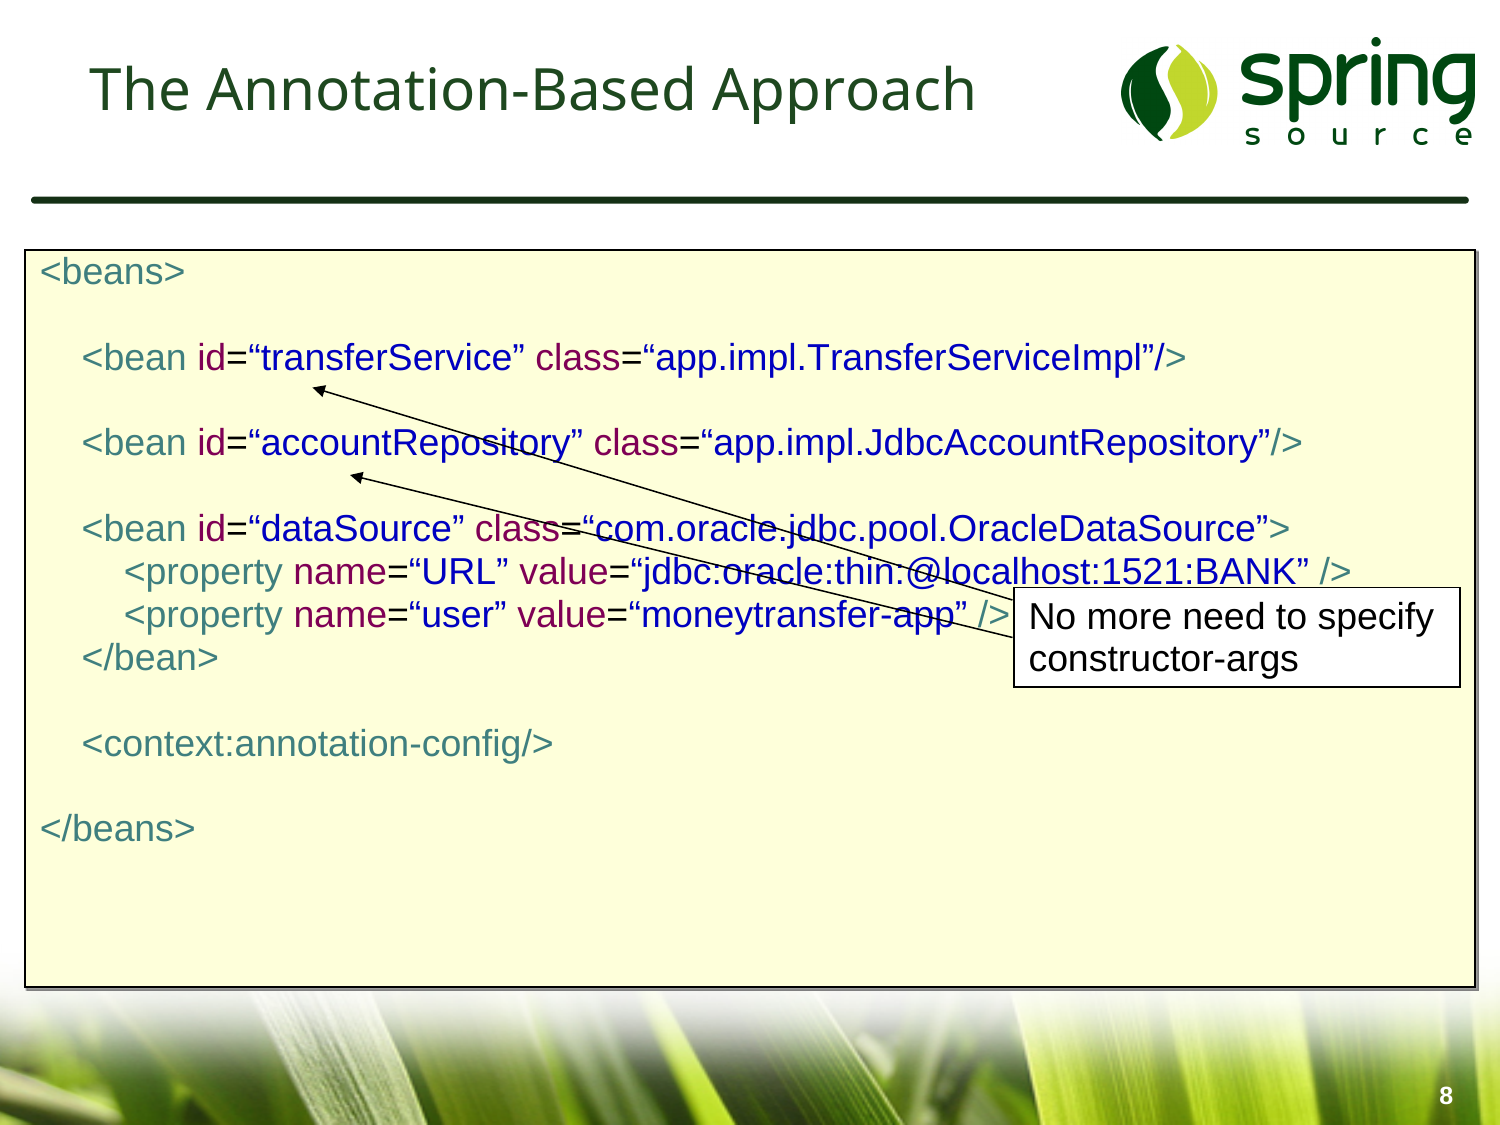

# The Annotation-Based Approach
<beans>
 <bean id=“transferService” class=“app.impl.TransferServiceImpl”/>
 <bean id=“accountRepository” class=“app.impl.JdbcAccountRepository”/>
 <bean id=“dataSource” class=“com.oracle.jdbc.pool.OracleDataSource”>
 <property name=“URL” value=“jdbc:oracle:thin:@localhost:1521:BANK” />
 <property name=“user” value=“moneytransfer-app” />
 </bean>
 <context:annotation-config/>
</beans>
No more need to specify
constructor-args